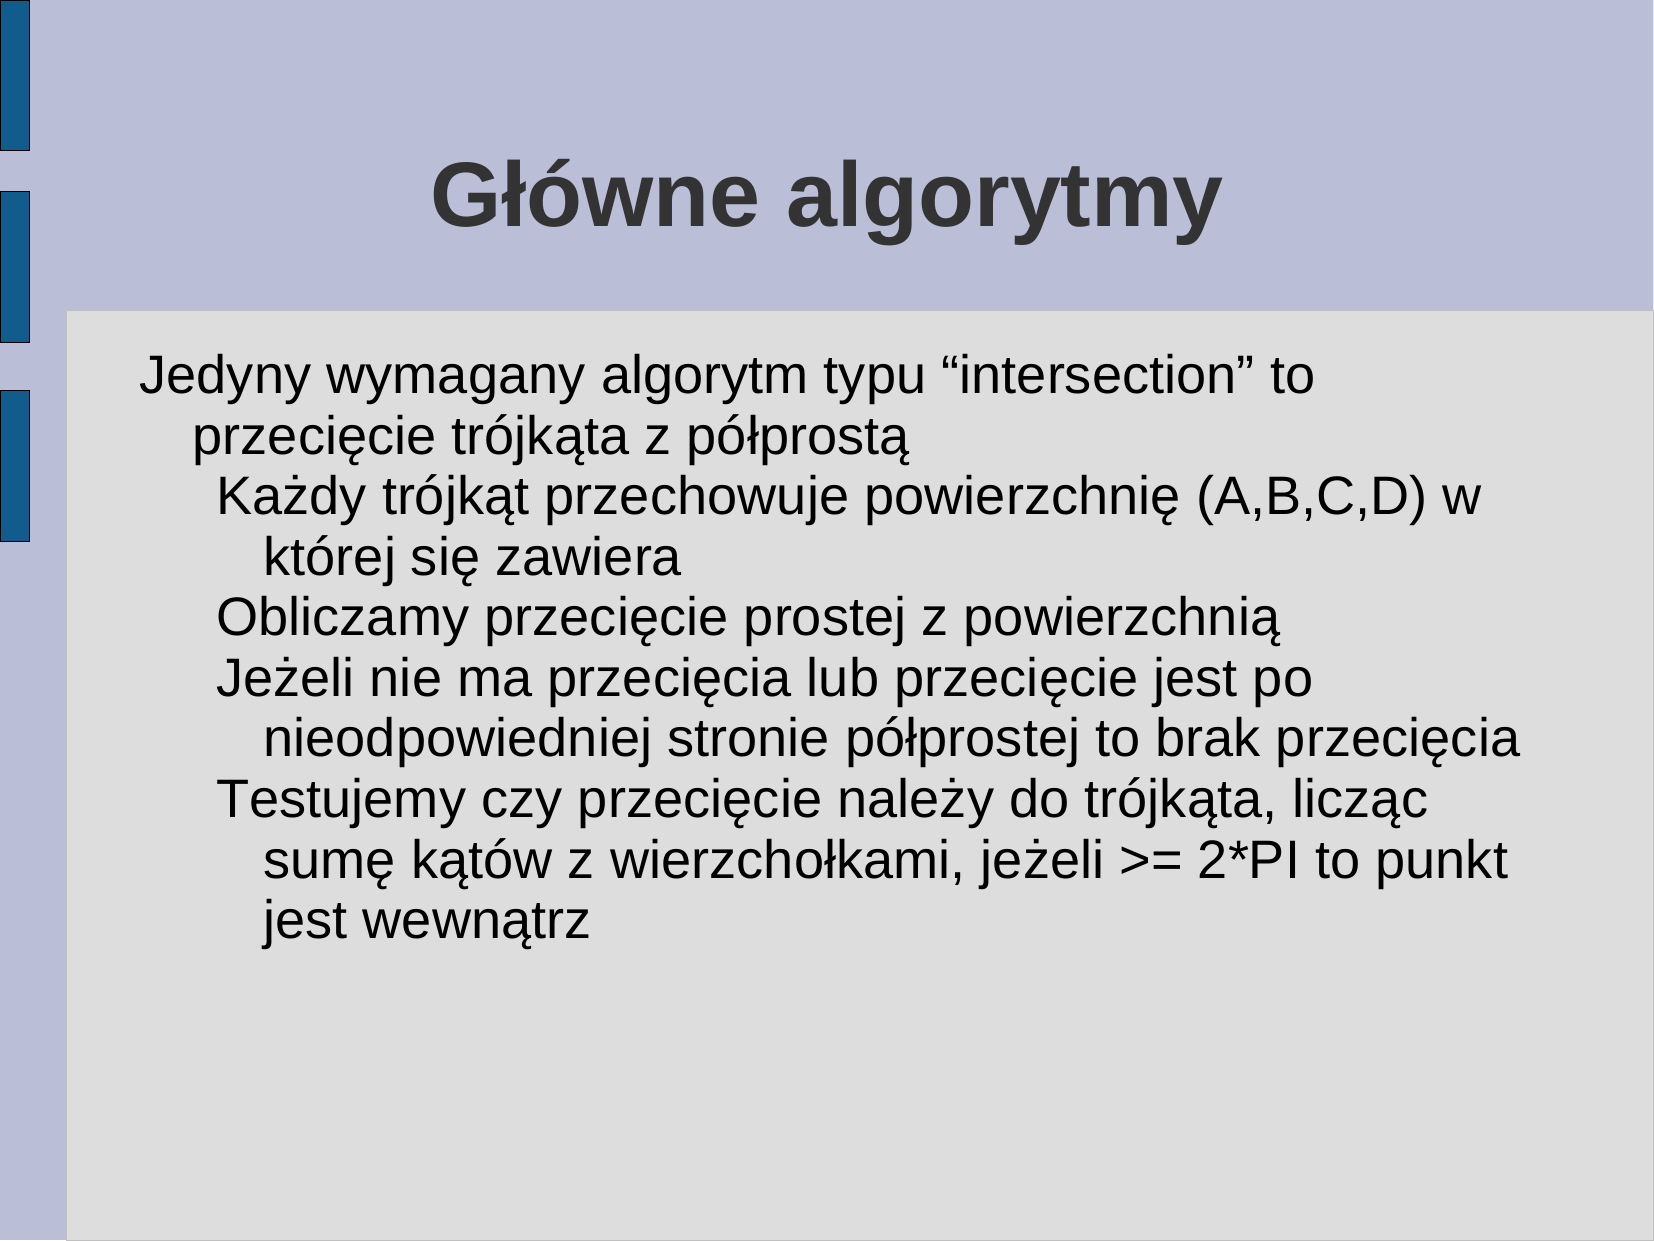

# Główne algorytmy
Jedyny wymagany algorytm typu “intersection” to przecięcie trójkąta z półprostą
Każdy trójkąt przechowuje powierzchnię (A,B,C,D) w której się zawiera
Obliczamy przecięcie prostej z powierzchnią
Jeżeli nie ma przecięcia lub przecięcie jest po nieodpowiedniej stronie półprostej to brak przecięcia
Testujemy czy przecięcie należy do trójkąta, licząc sumę kątów z wierzchołkami, jeżeli >= 2*PI to punkt jest wewnątrz